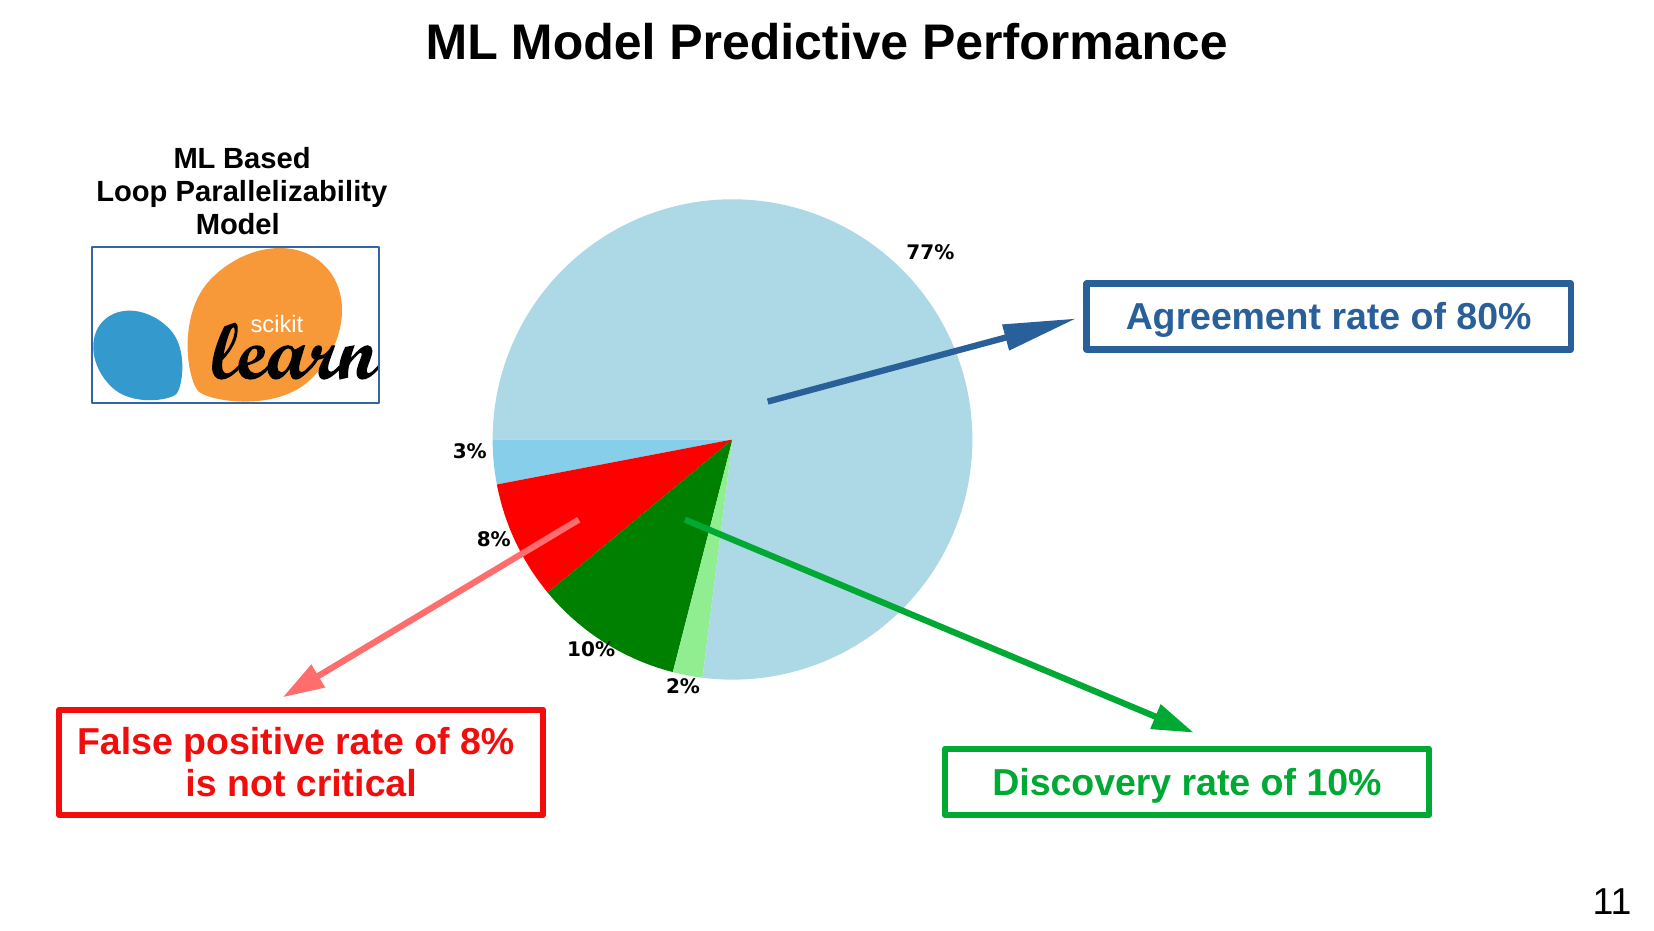

ML Model Predictive Performance
ML Based
Loop Parallelizability Model
Agreement rate of 80%
False positive rate of 8%
is not critical
Discovery rate of 10%
11